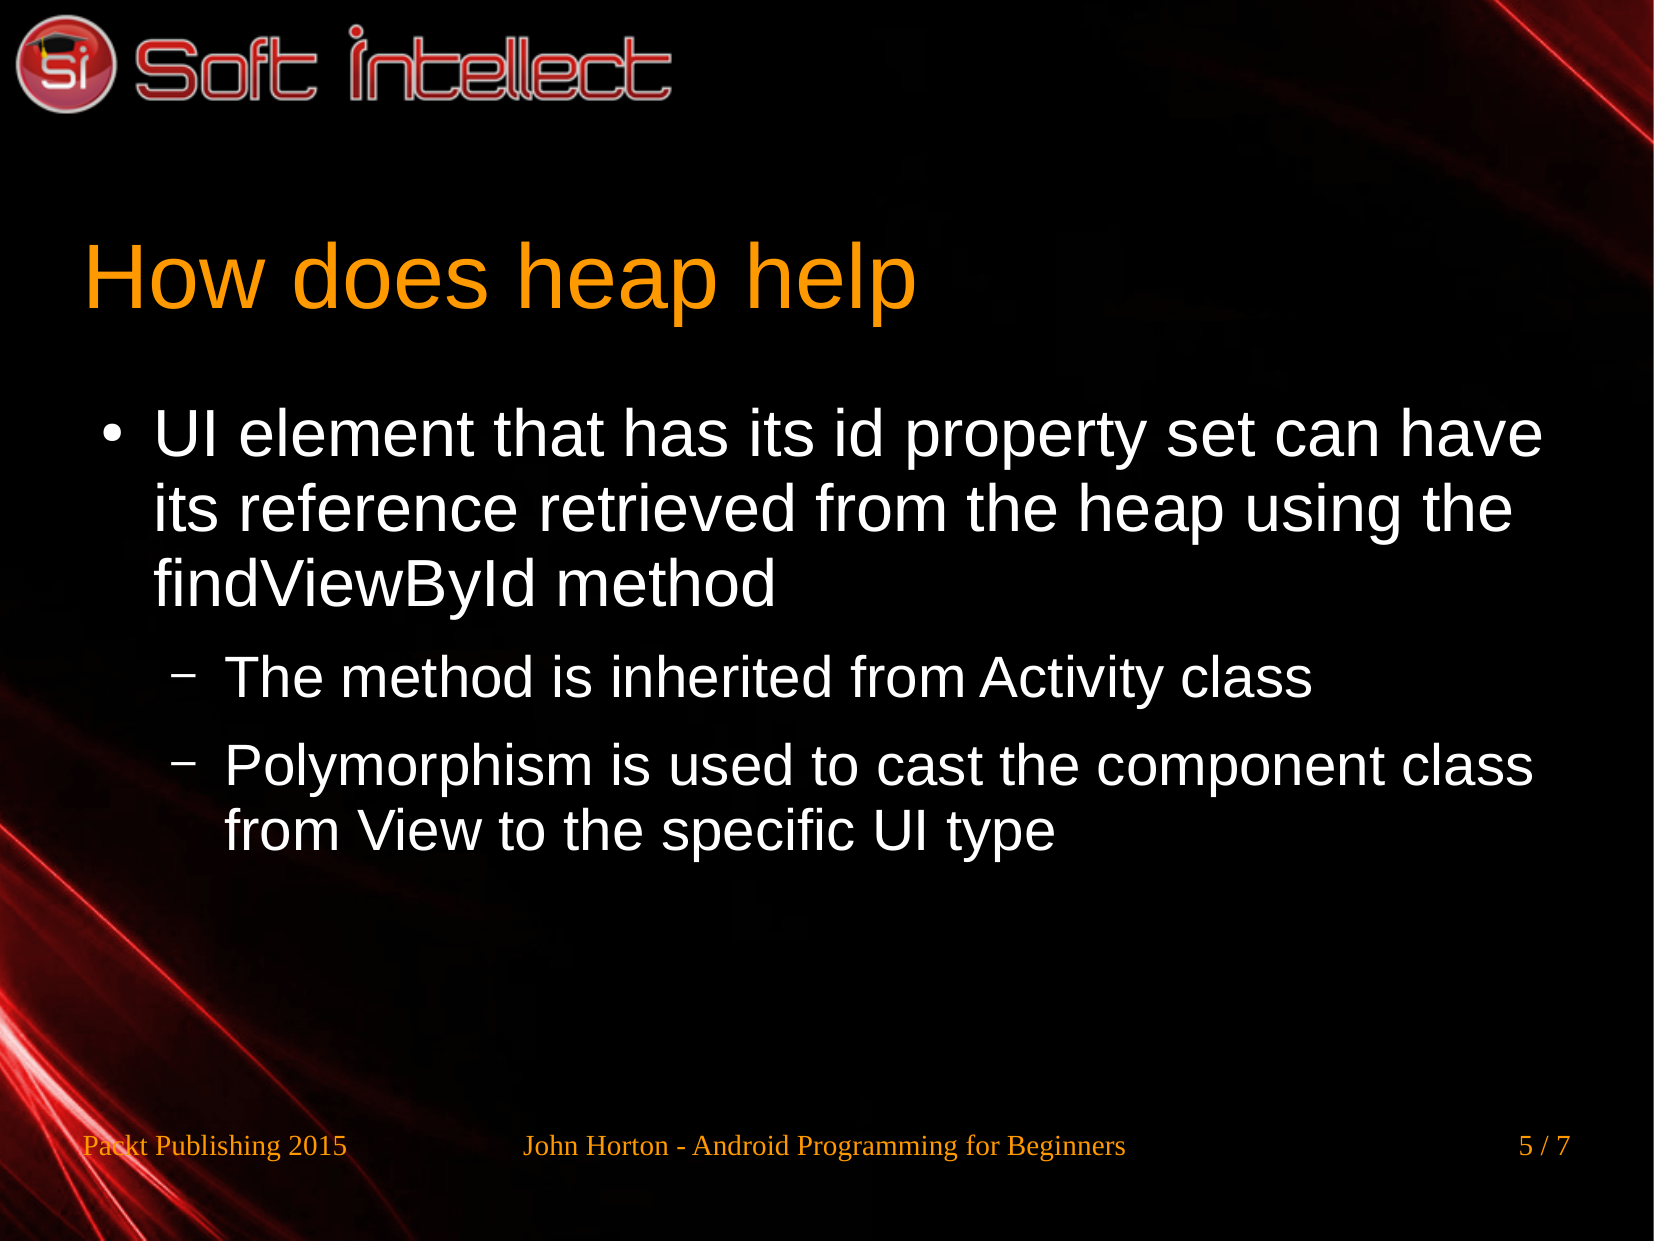

# How does heap help
UI element that has its id property set can have its reference retrieved from the heap using the findViewById method
The method is inherited from Activity class
Polymorphism is used to cast the component class from View to the specific UI type
Packt Publishing 2015
John Horton - Android Programming for Beginners
5